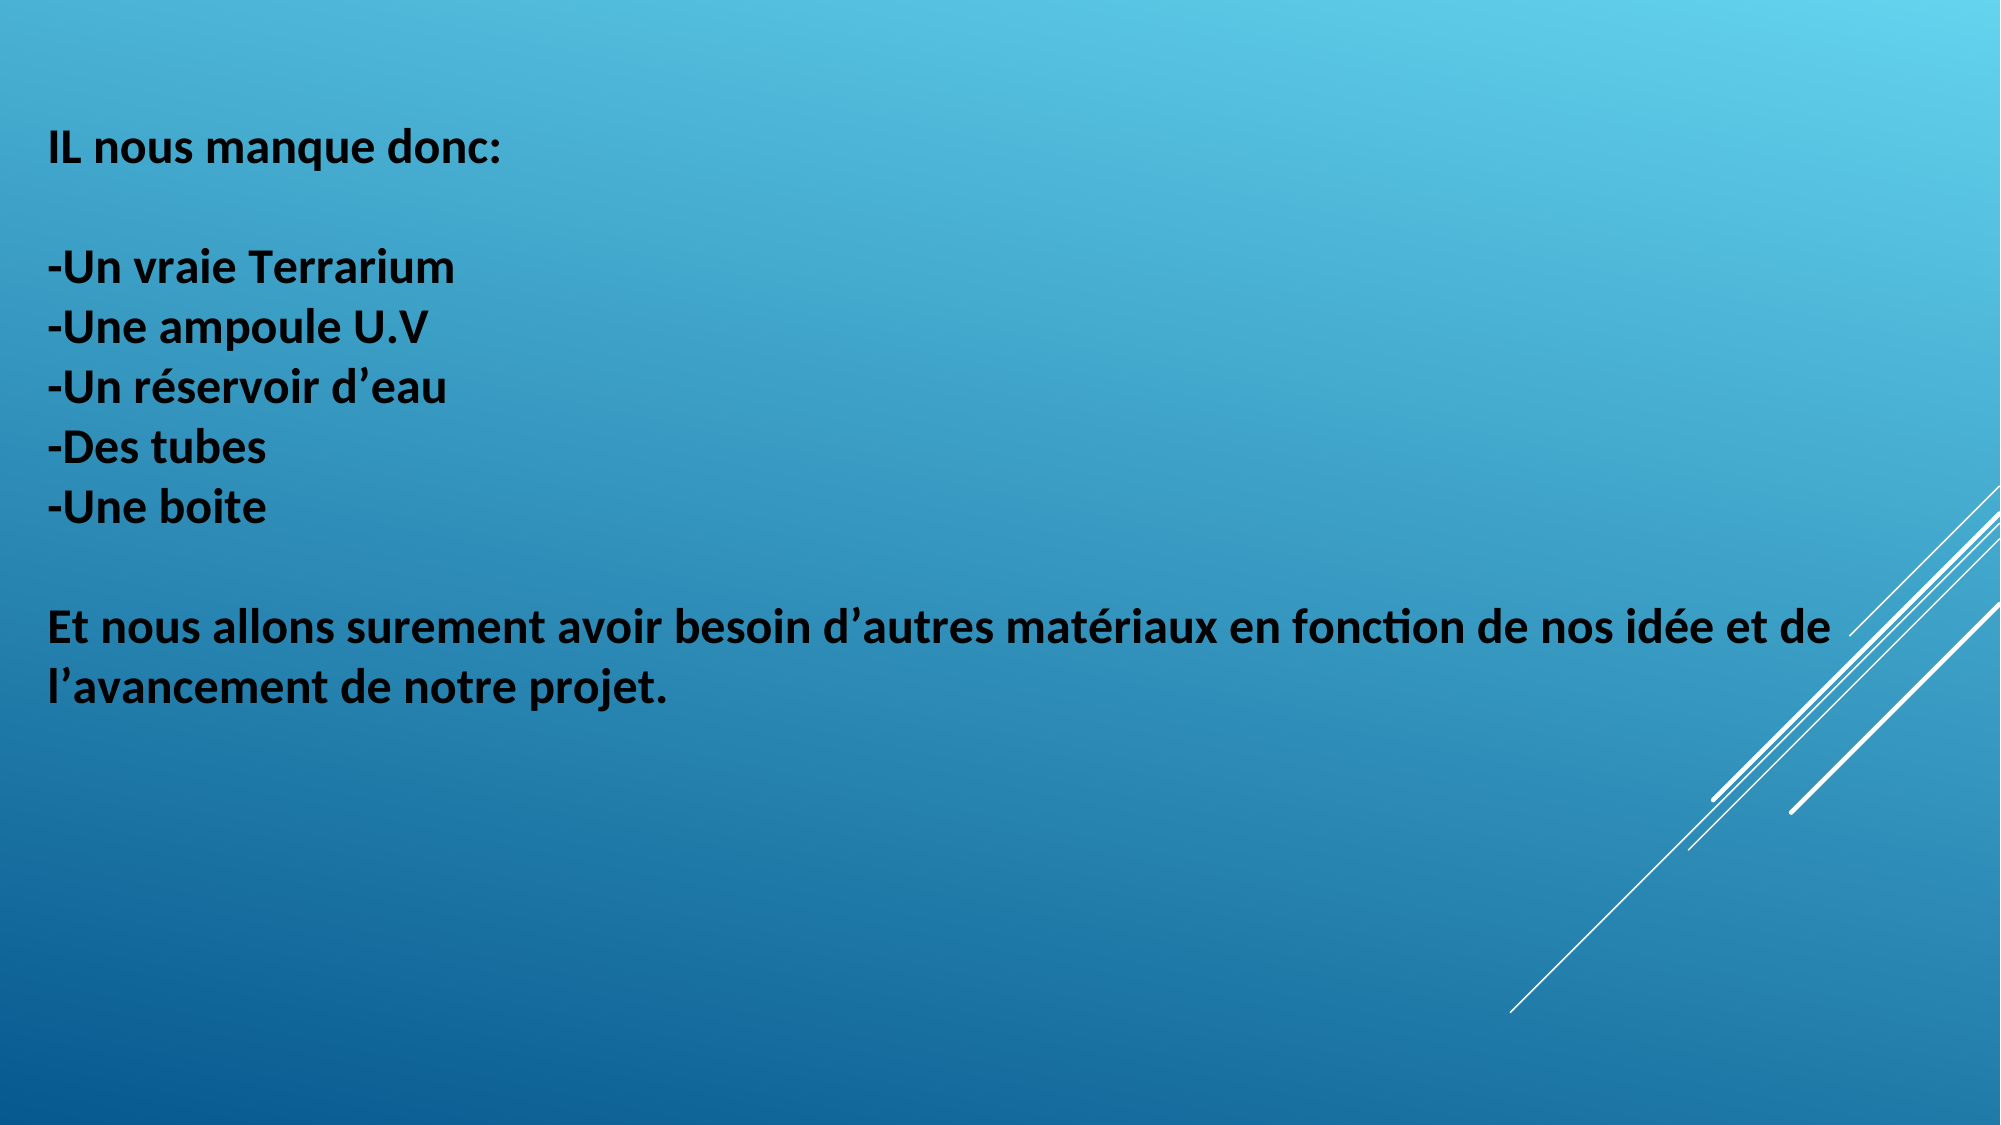

IL nous manque donc:
-Un vraie Terrarium
-Une ampoule U.V
-Un réservoir d’eau
-Des tubes
-Une boite
Et nous allons surement avoir besoin d’autres matériaux en fonction de nos idée et de l’avancement de notre projet.